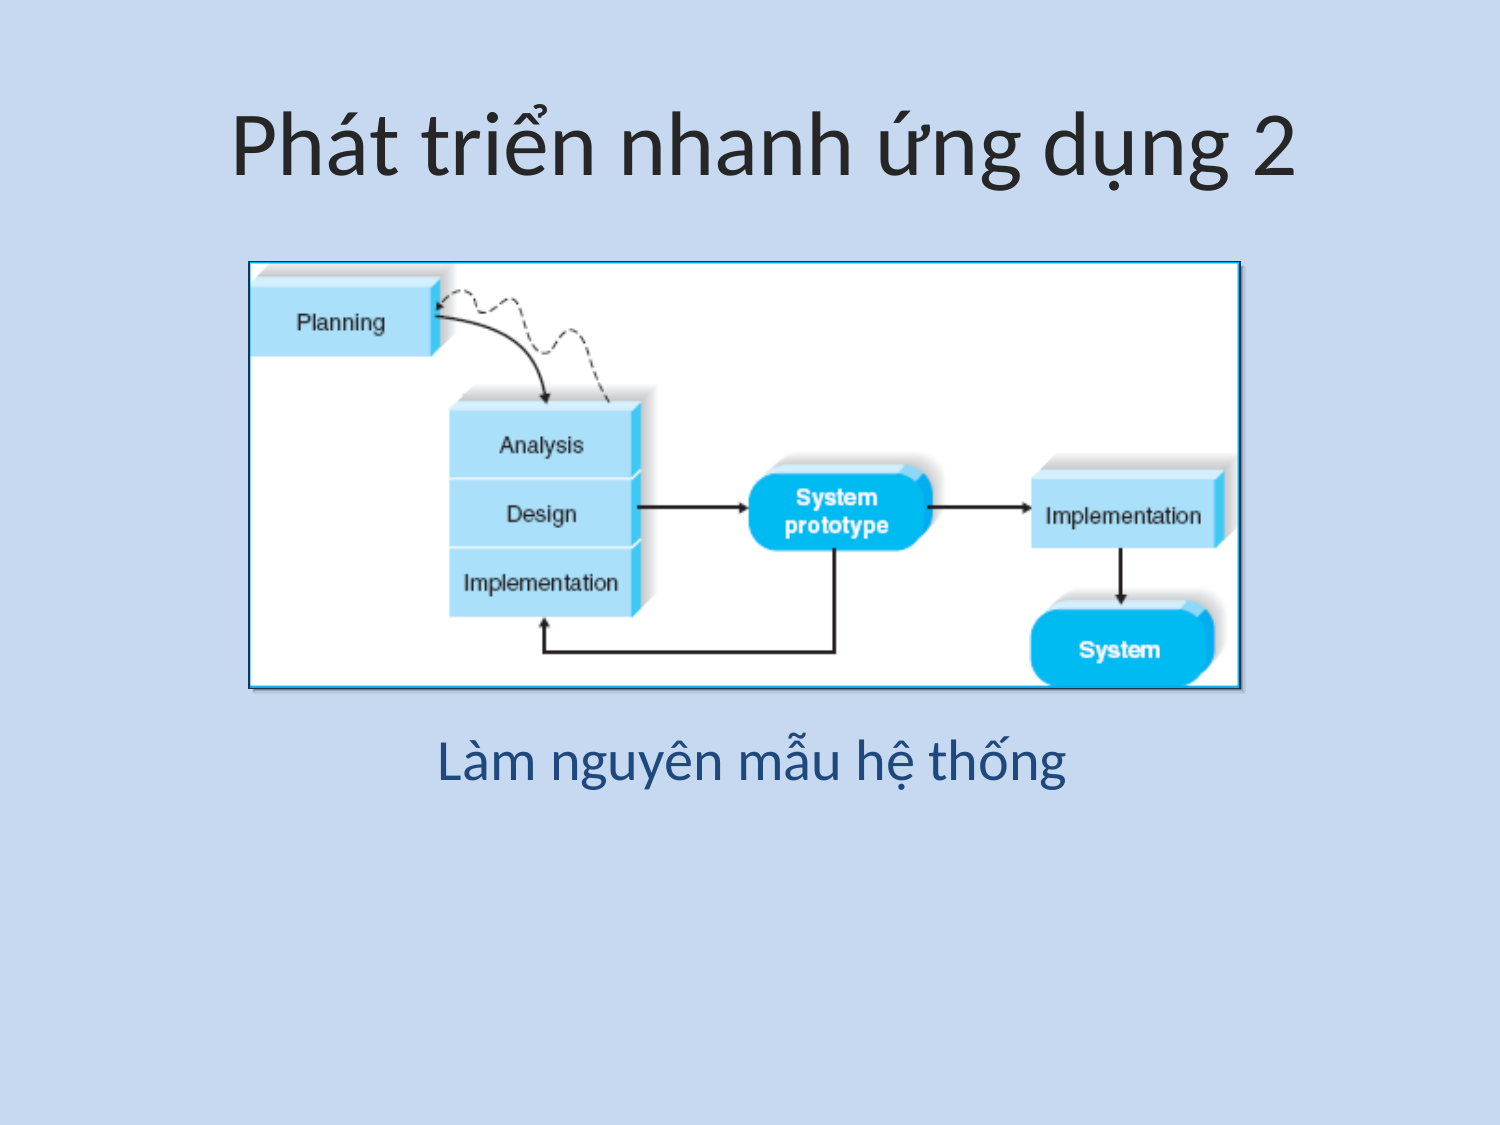

# Phát triển nhanh ứng dụng 2
Làm nguyên mẫu hệ thống